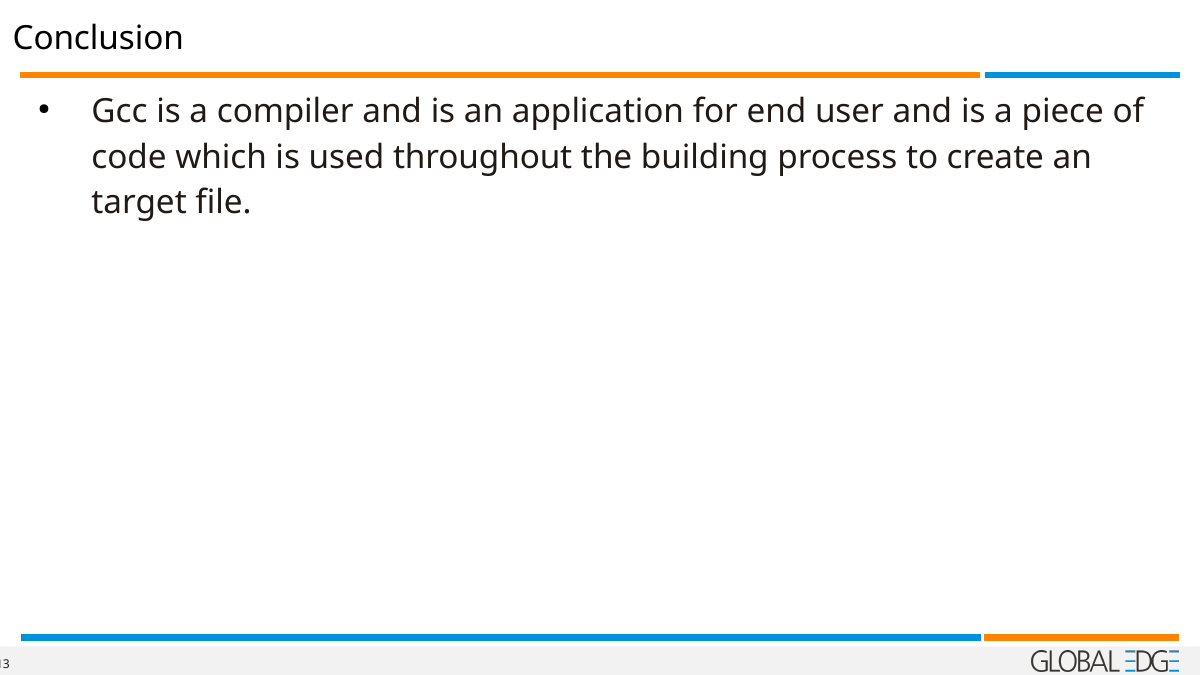

# Conclusion
Gcc is a compiler and is an application for end user and is a piece of code which is used throughout the building process to create an target file.